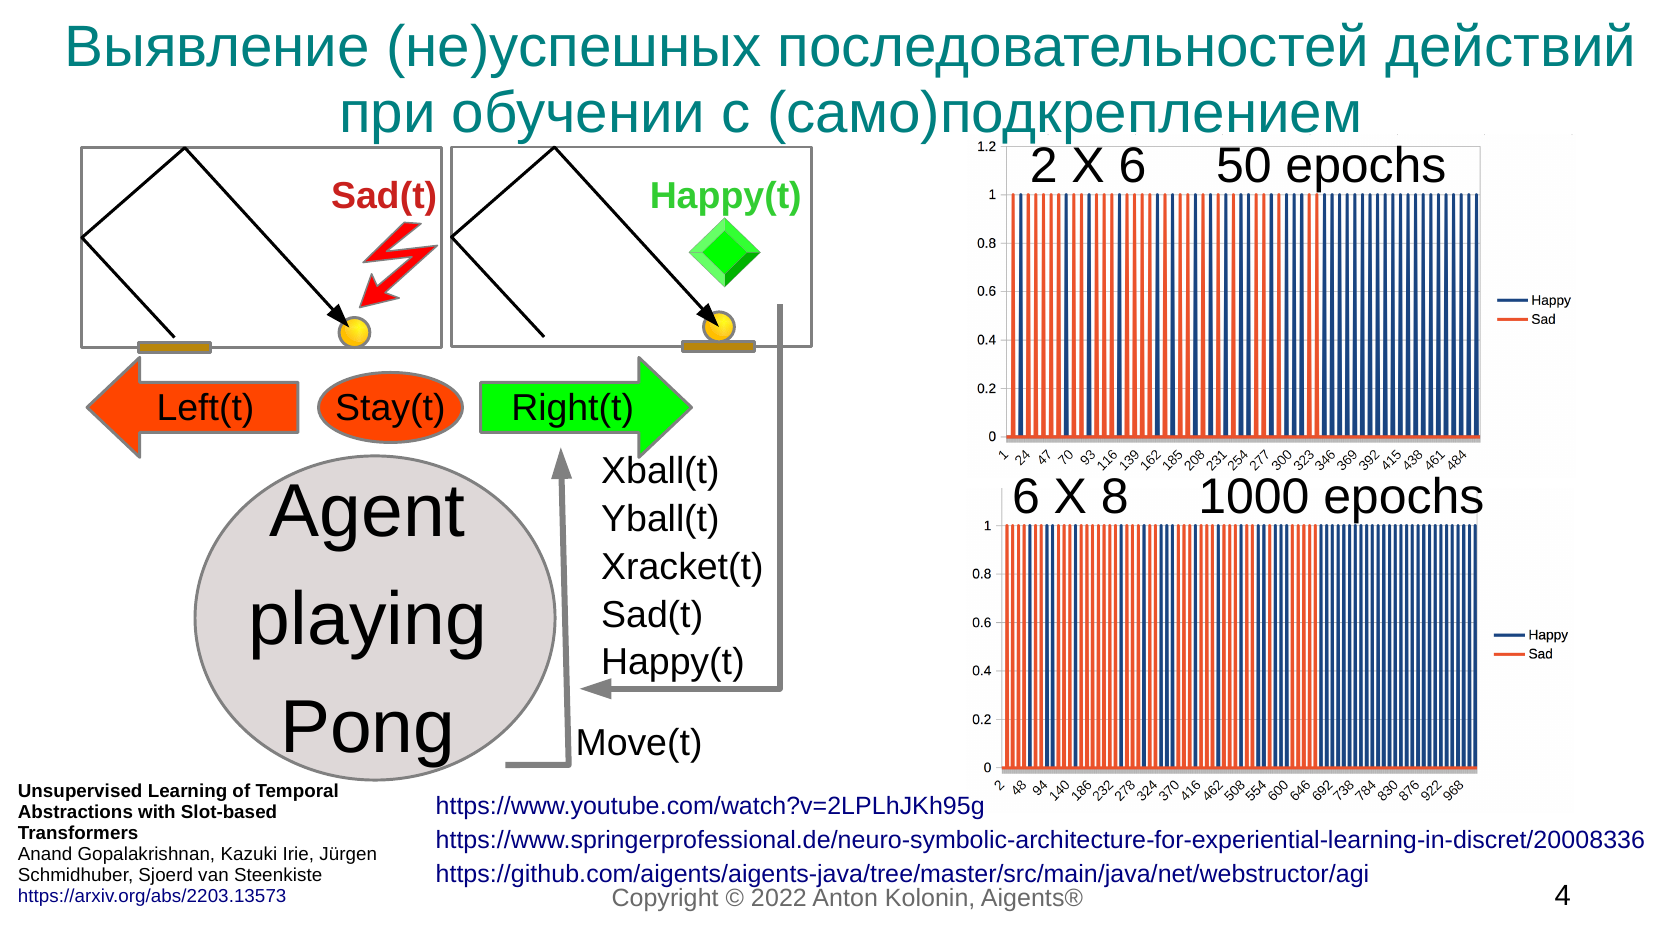

Выявление (не)успешных последовательностей действий при обучении с (само)подкреплением
2 X 6 50 epochs
Sad(t)
Happy(t)
Left(t)
Right(t)
Stay(t)
Xball(t)
Yball(t)
Xracket(t)
Sad(t)
Happy(t)
6 X 8 1000 epochs
Agent
playing
Pong
Move(t)
Unsupervised Learning of Temporal Abstractions with Slot-based Transformers
Anand Gopalakrishnan, Kazuki Irie, Jürgen Schmidhuber, Sjoerd van Steenkiste
https://arxiv.org/abs/2203.13573
https://www.youtube.com/watch?v=2LPLhJKh95g
https://www.springerprofessional.de/neuro-symbolic-architecture-for-experiential-learning-in-discret/20008336
https://github.com/aigents/aigents-java/tree/master/src/main/java/net/webstructor/agi
Copyright © 2022 Anton Kolonin, Aigents®
4